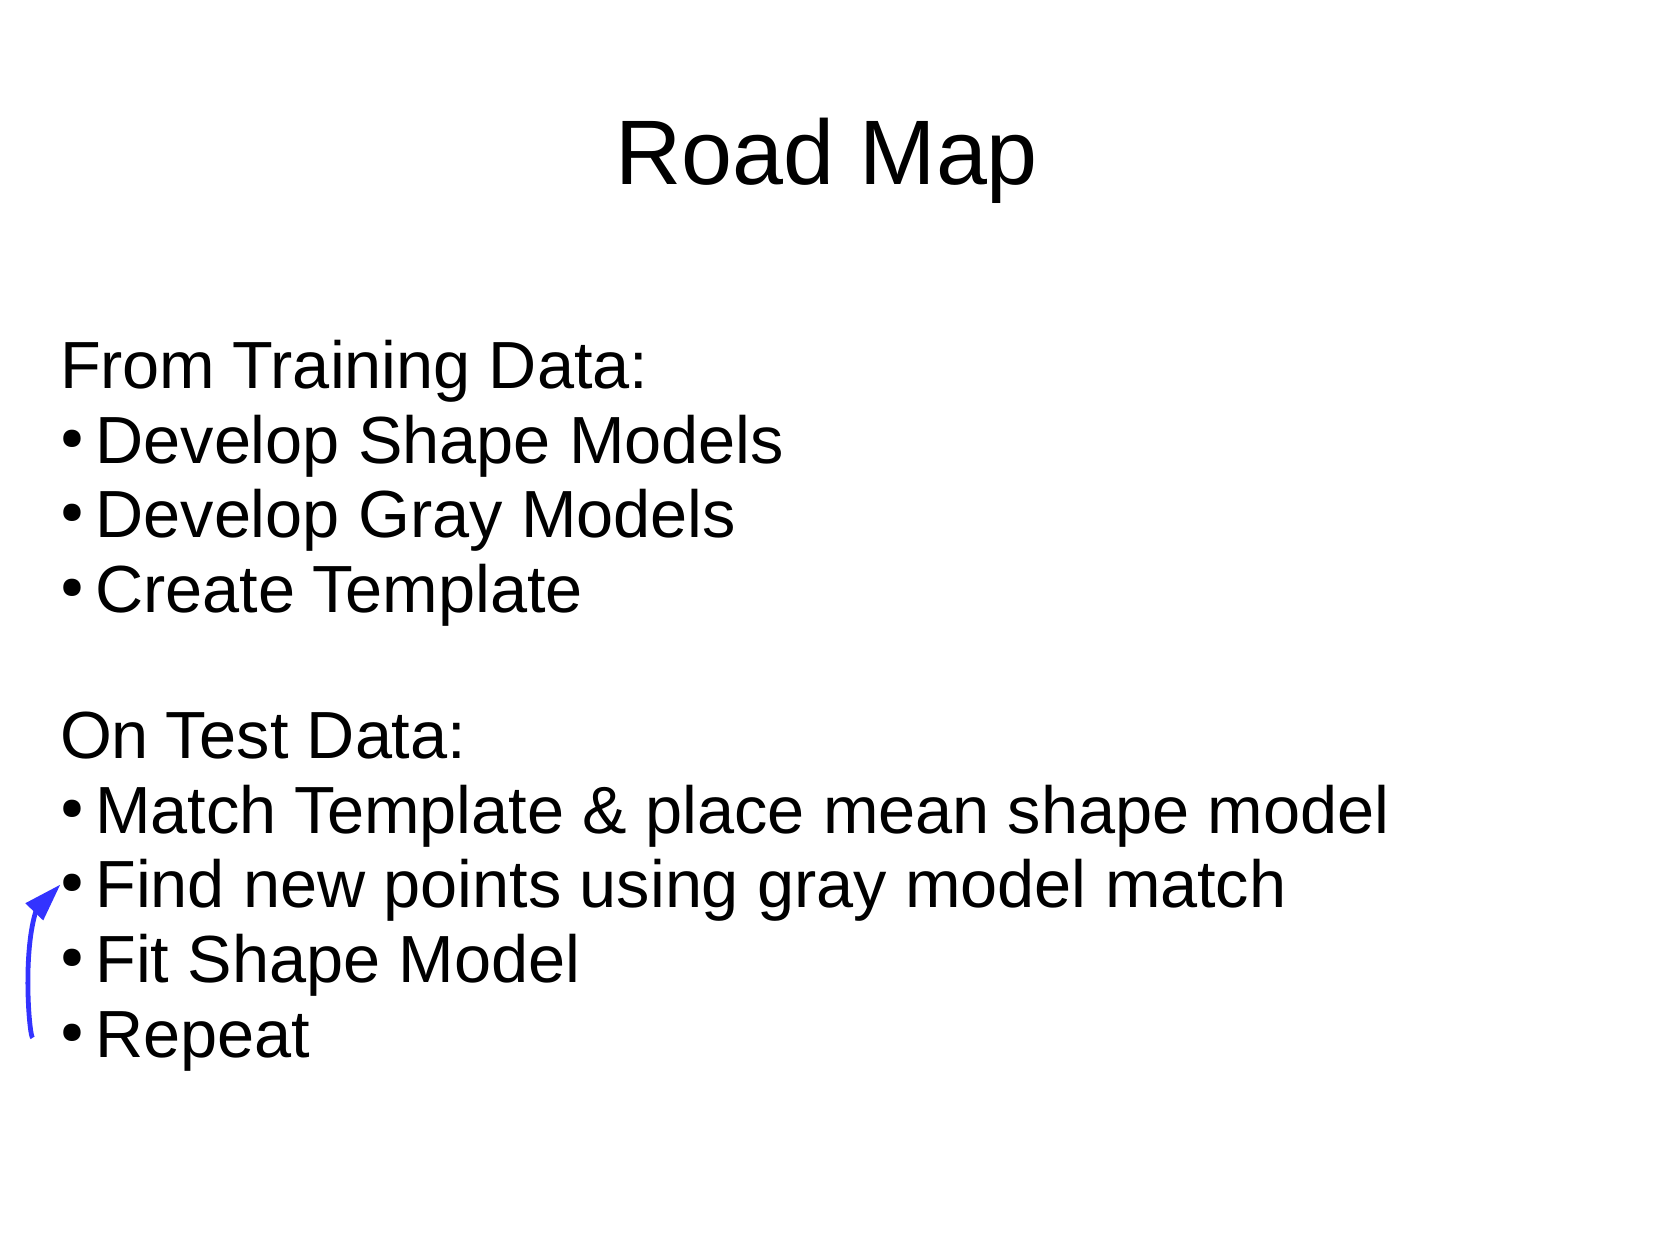

# Road Map
From Training Data:
Develop Shape Models
Develop Gray Models
Create Template
On Test Data:
Match Template & place mean shape model
Find new points using gray model match
Fit Shape Model
Repeat